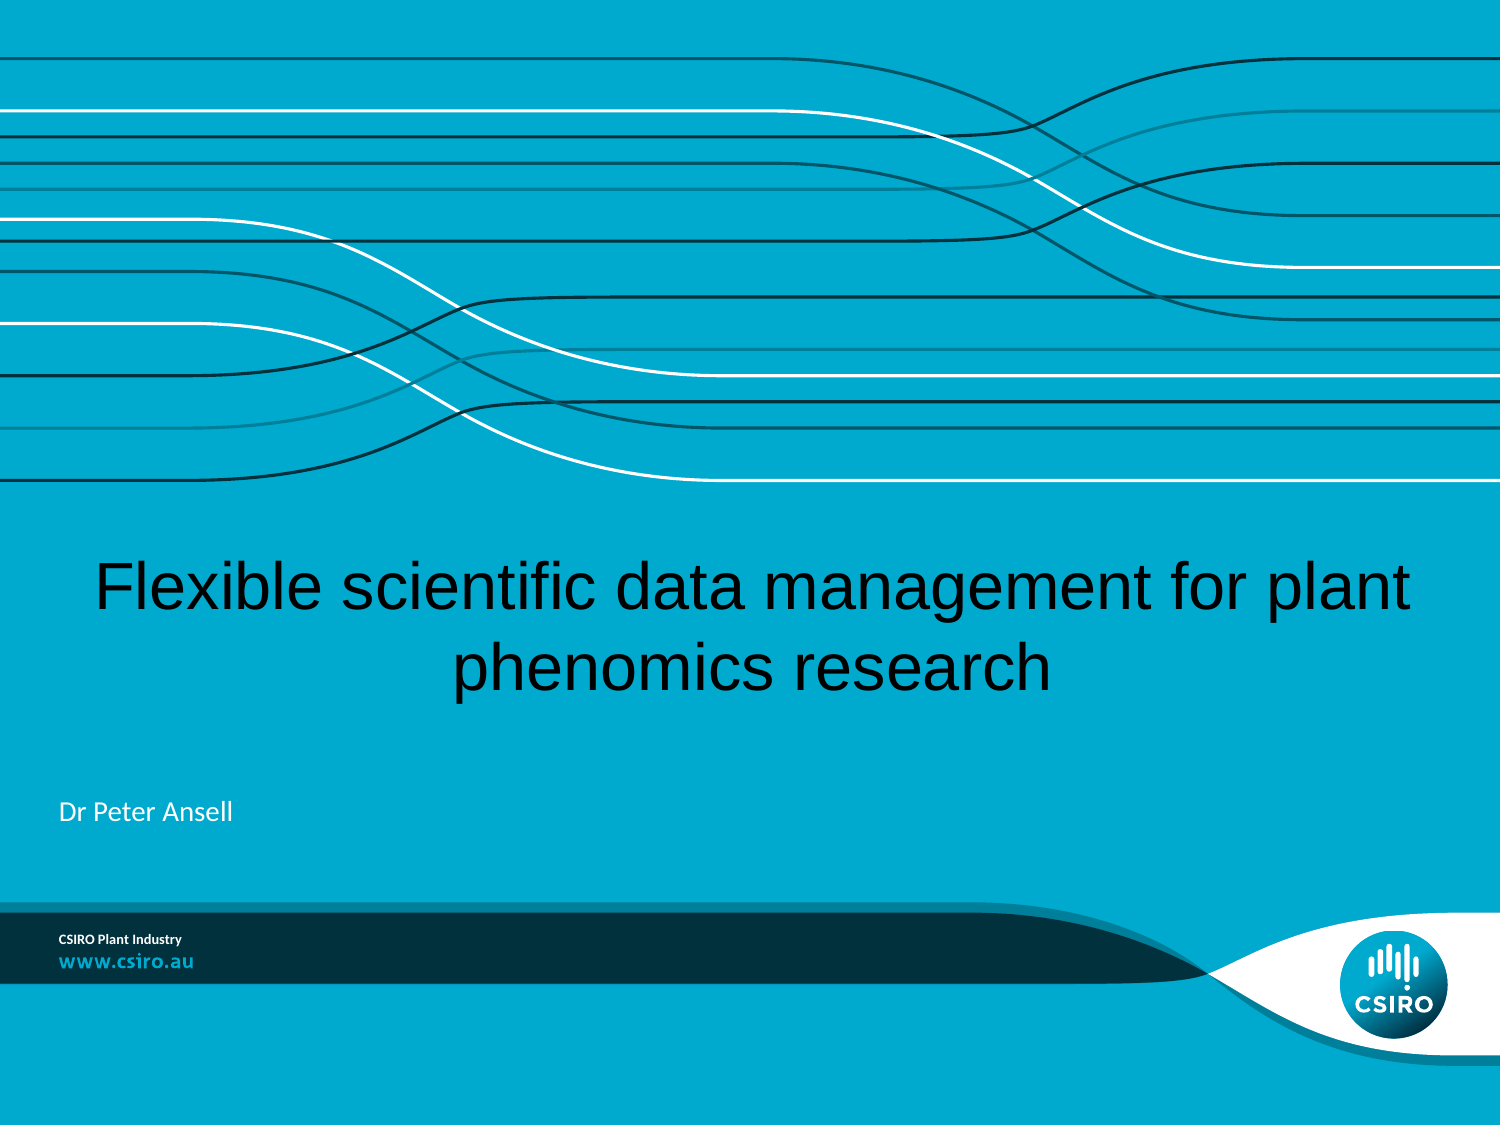

# Flexible scientific data management for plant phenomics research
Dr Peter Ansell
CSIRO Plant Industry